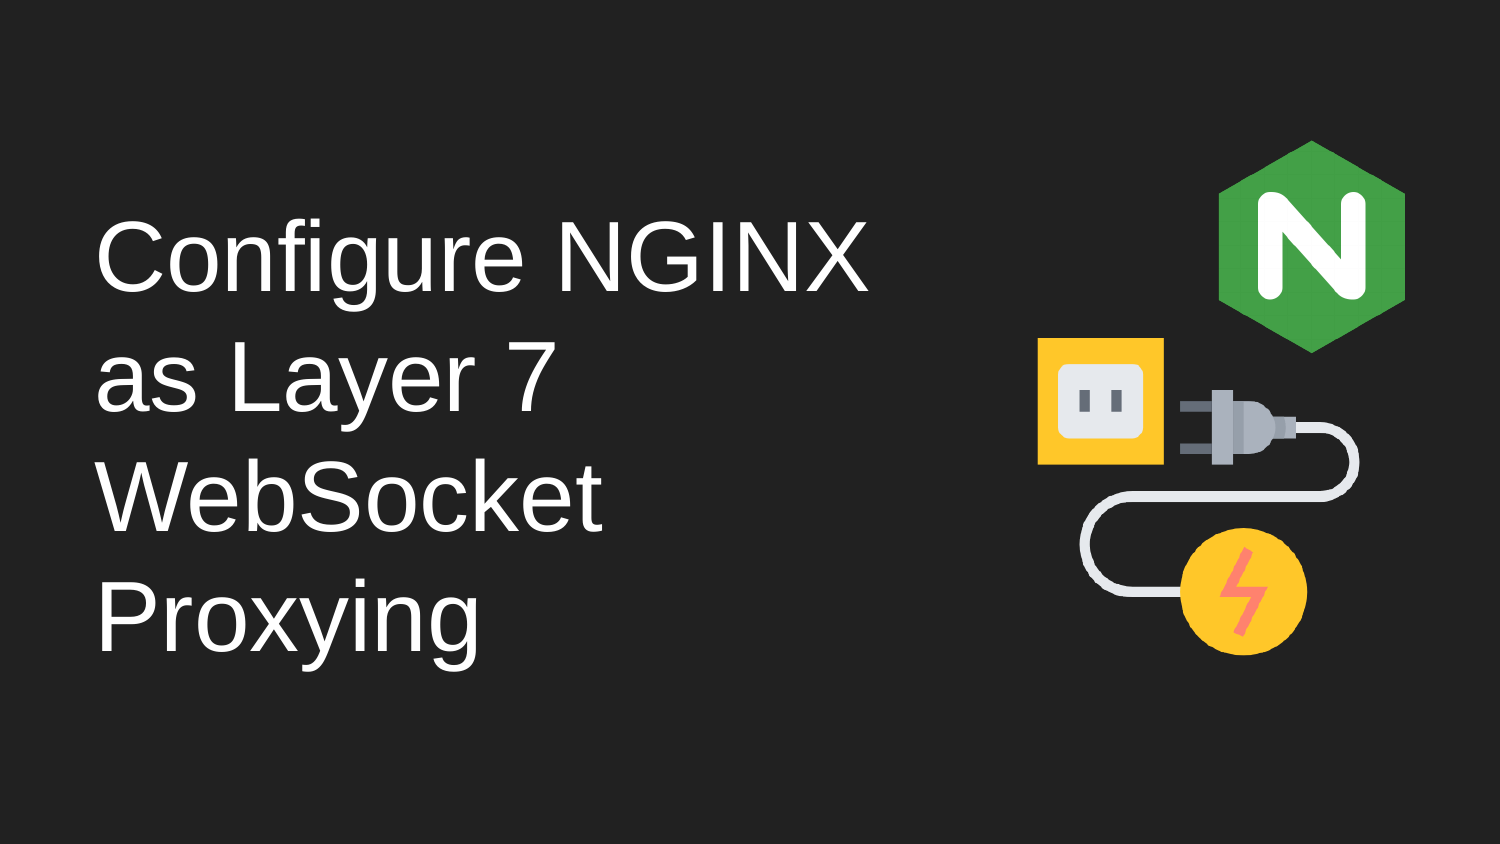

# Configure NGINX as Layer 7 WebSocket Proxying